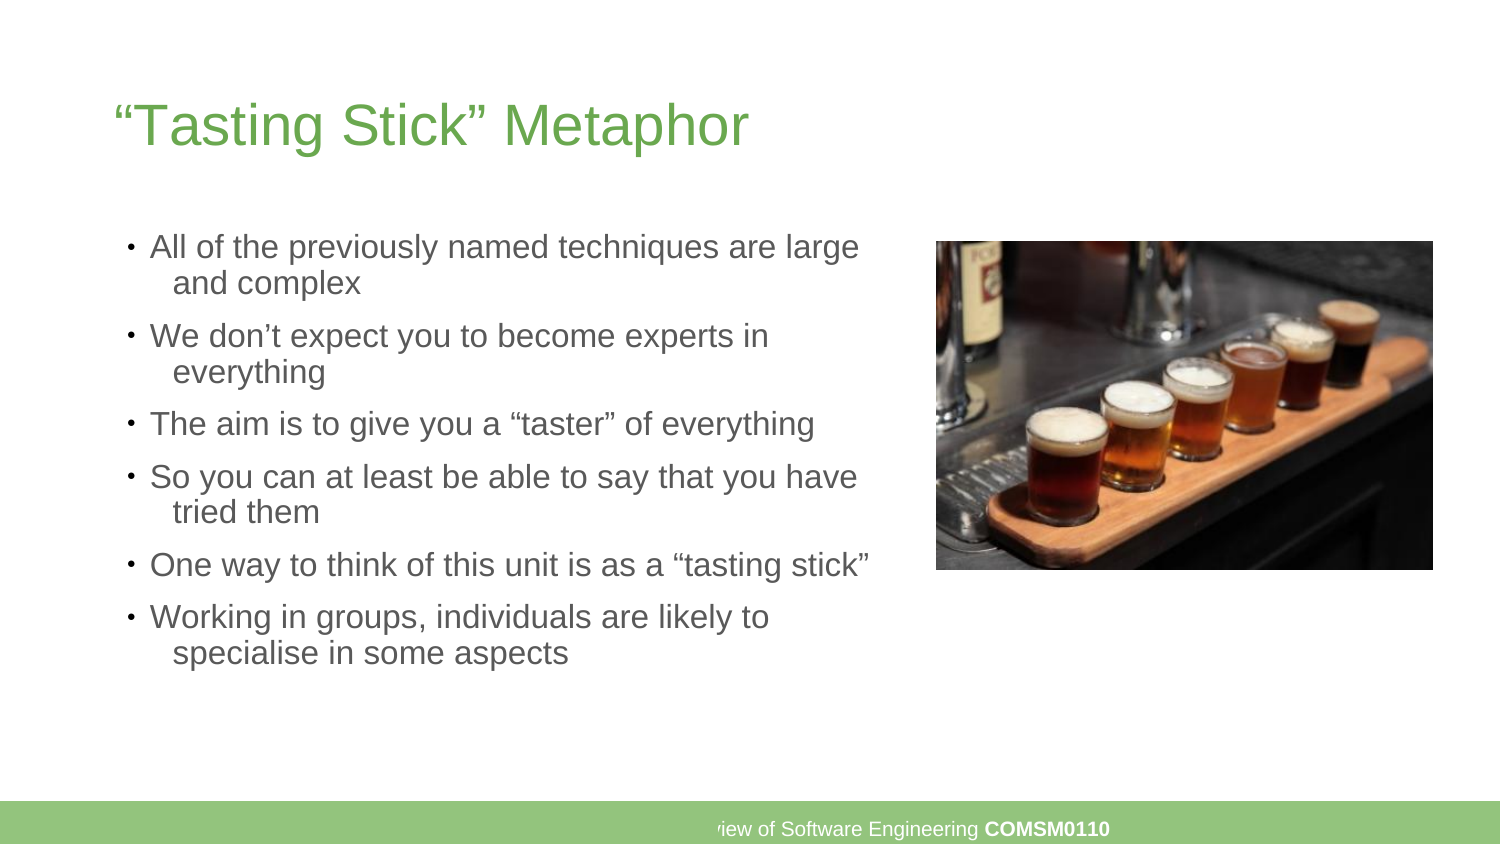

# “Tasting Stick” Metaphor
All of the previously named techniques are large and complex
We don’t expect you to become experts in everything
The aim is to give you a “taster” of everything
So you can at least be able to say that you have tried them
One way to think of this unit is as a “tasting stick”
Working in groups, individuals are likely to specialise in some aspects